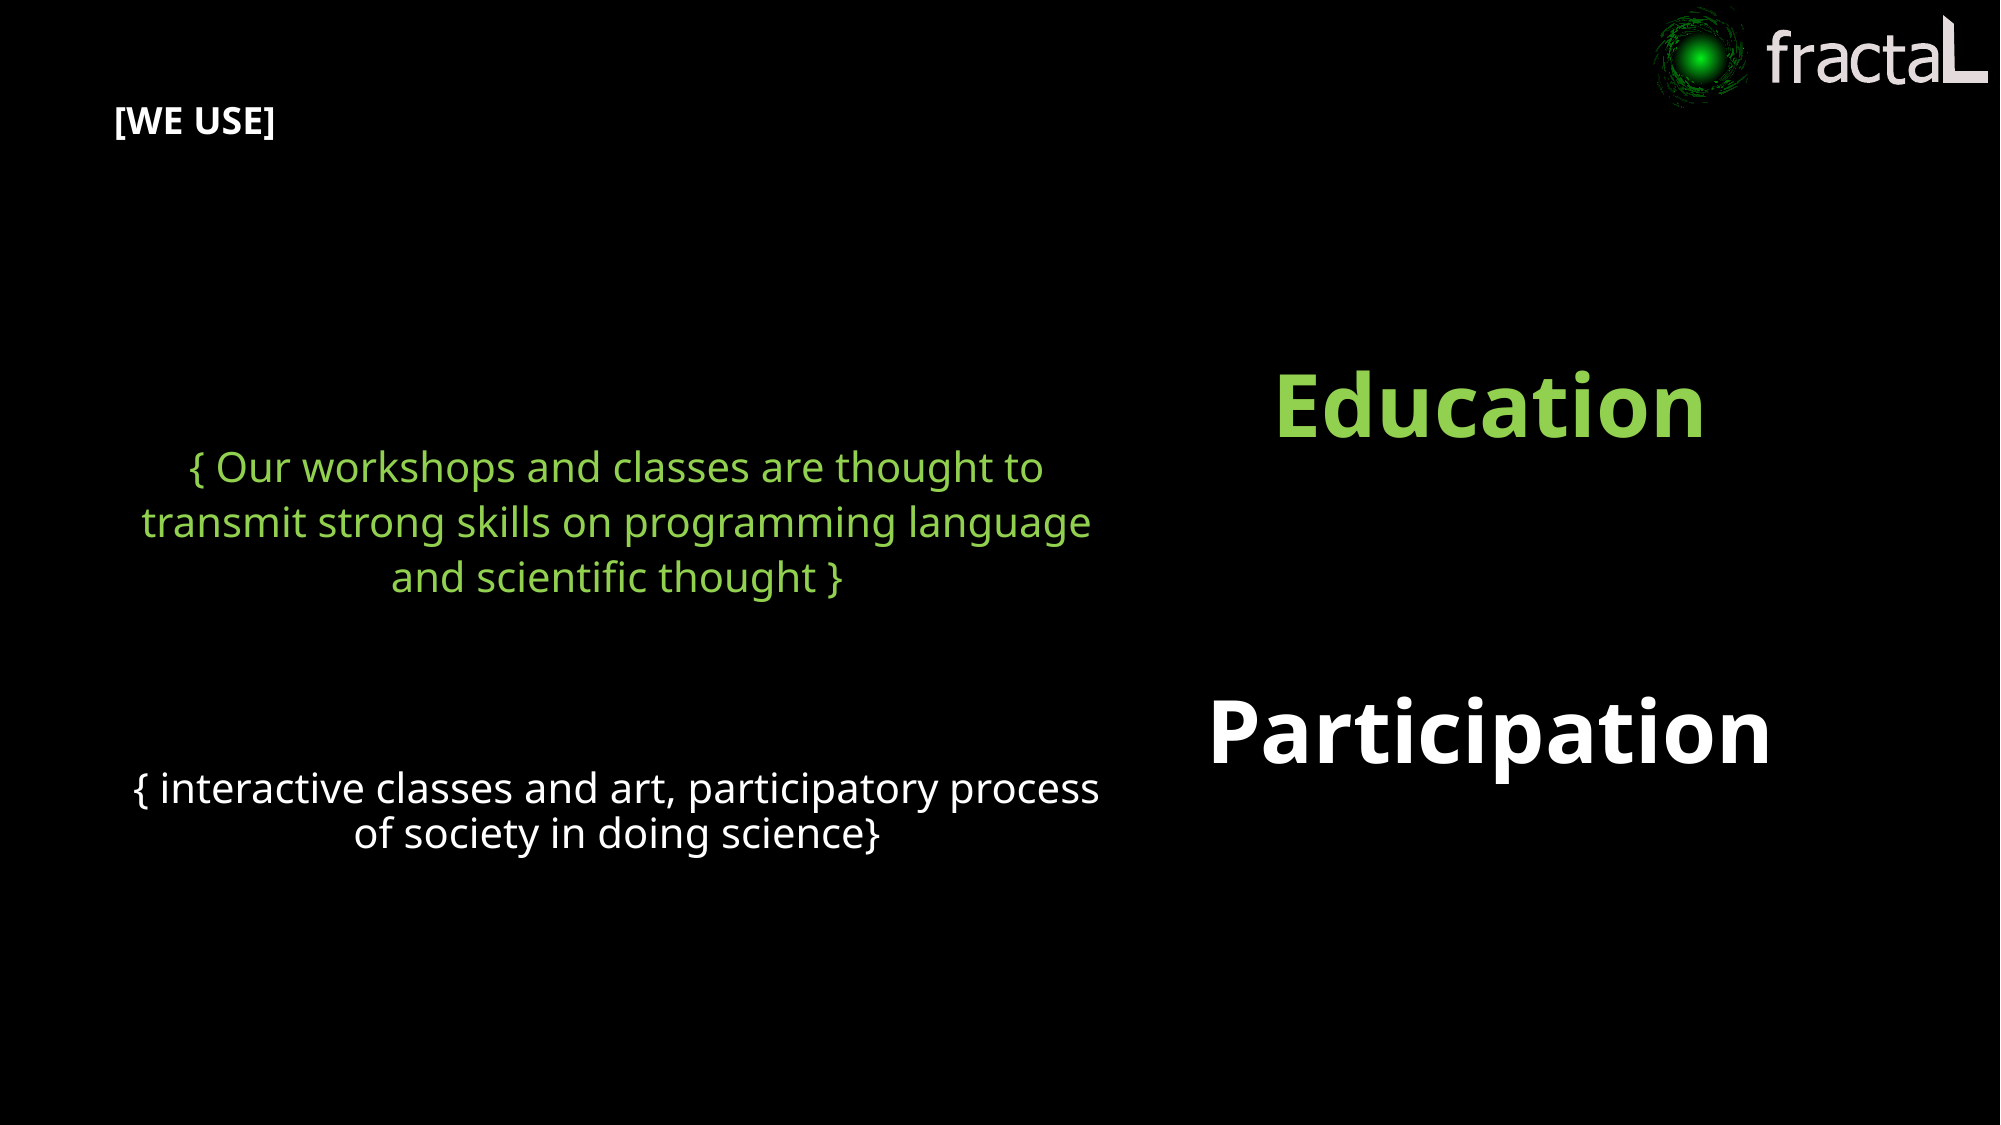

[WE USE]
Education
{ Our workshops and classes are thought to transmit strong skills on programming language and scientific thought }
Participation
{ interactive classes and art, participatory process of society in doing science}